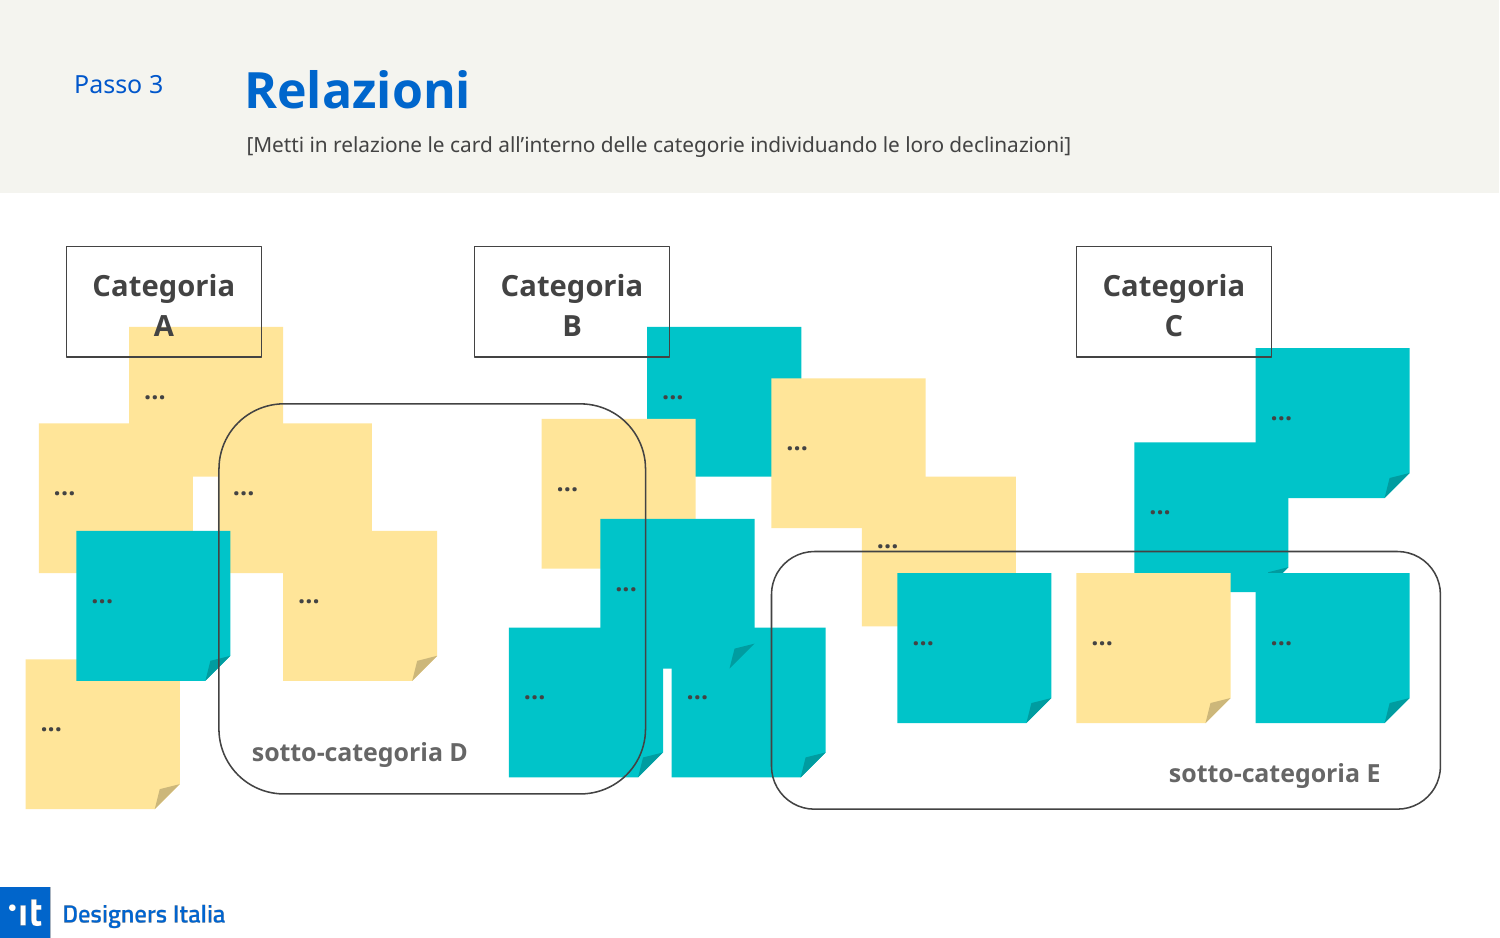

Passo 3
Relazioni
[Metti in relazione le card all’interno delle categorie individuando le loro declinazioni]
Categoria A
Categoria B
Categoria C
...
...
...
...
...
...
...
...
...
...
...
...
...
...
...
...
...
...
sotto-categoria D
sotto-categoria E